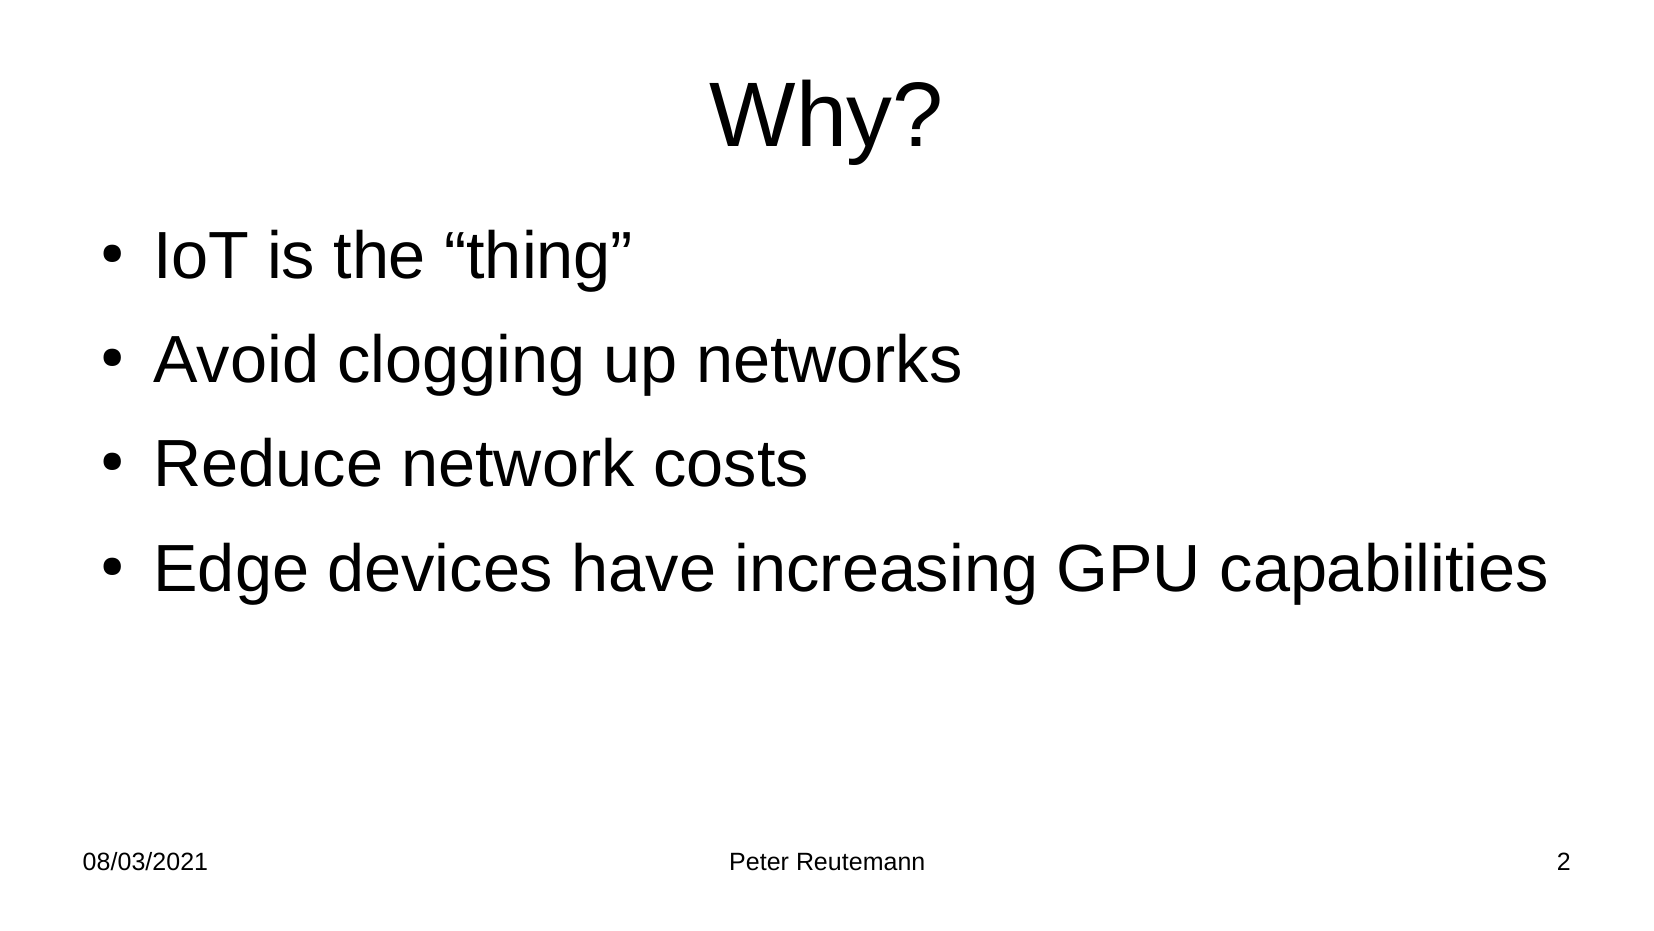

# Why?
IoT is the “thing”
Avoid clogging up networks
Reduce network costs
Edge devices have increasing GPU capabilities
08/03/2021
Peter Reutemann
2